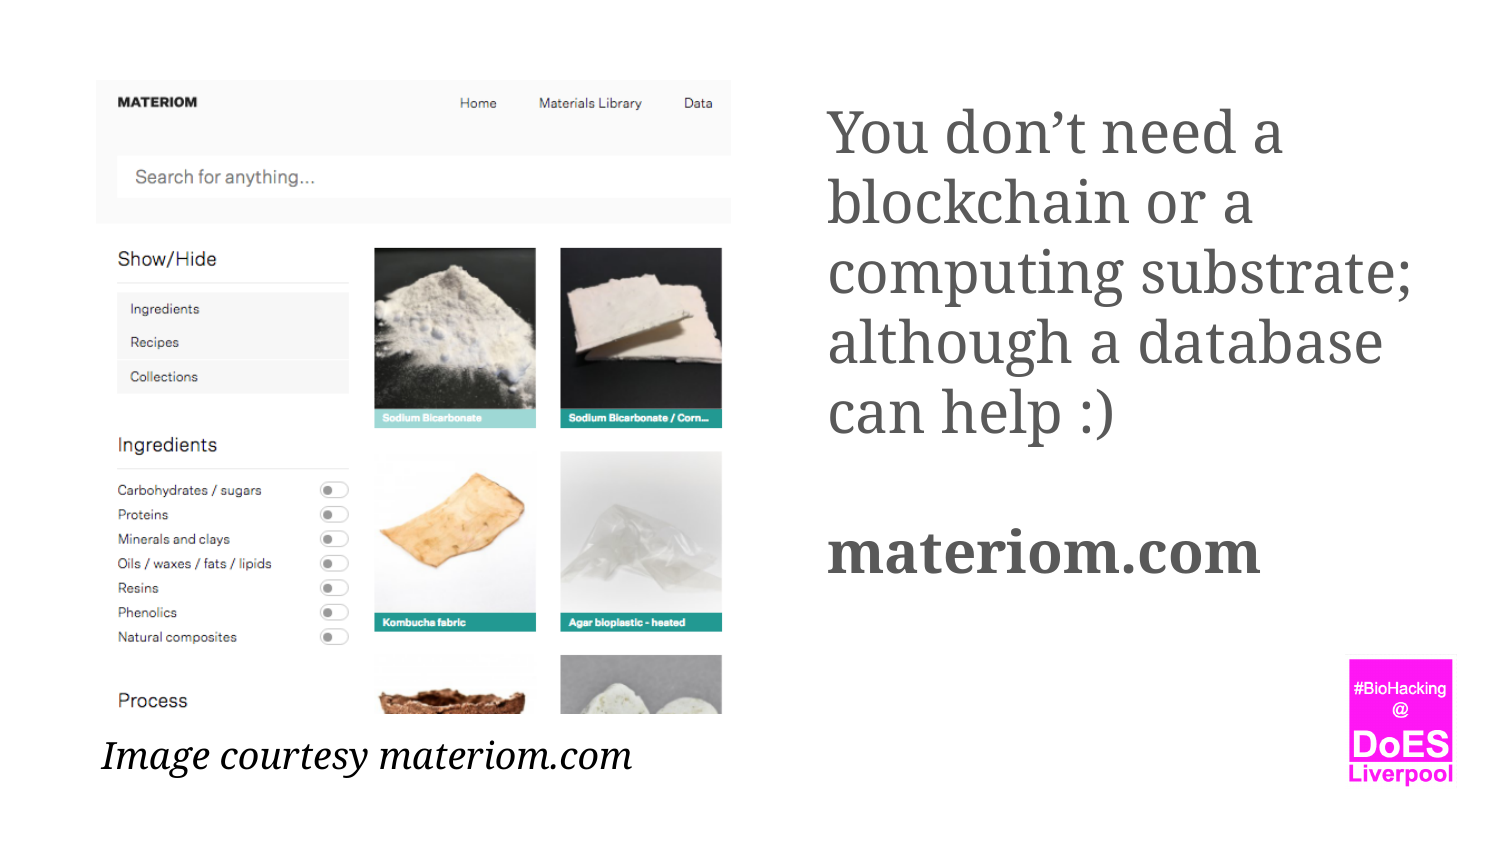

# You don’t need a blockchain or a computing substrate; although a database can help :)
materiom.com
Image courtesy materiom.com